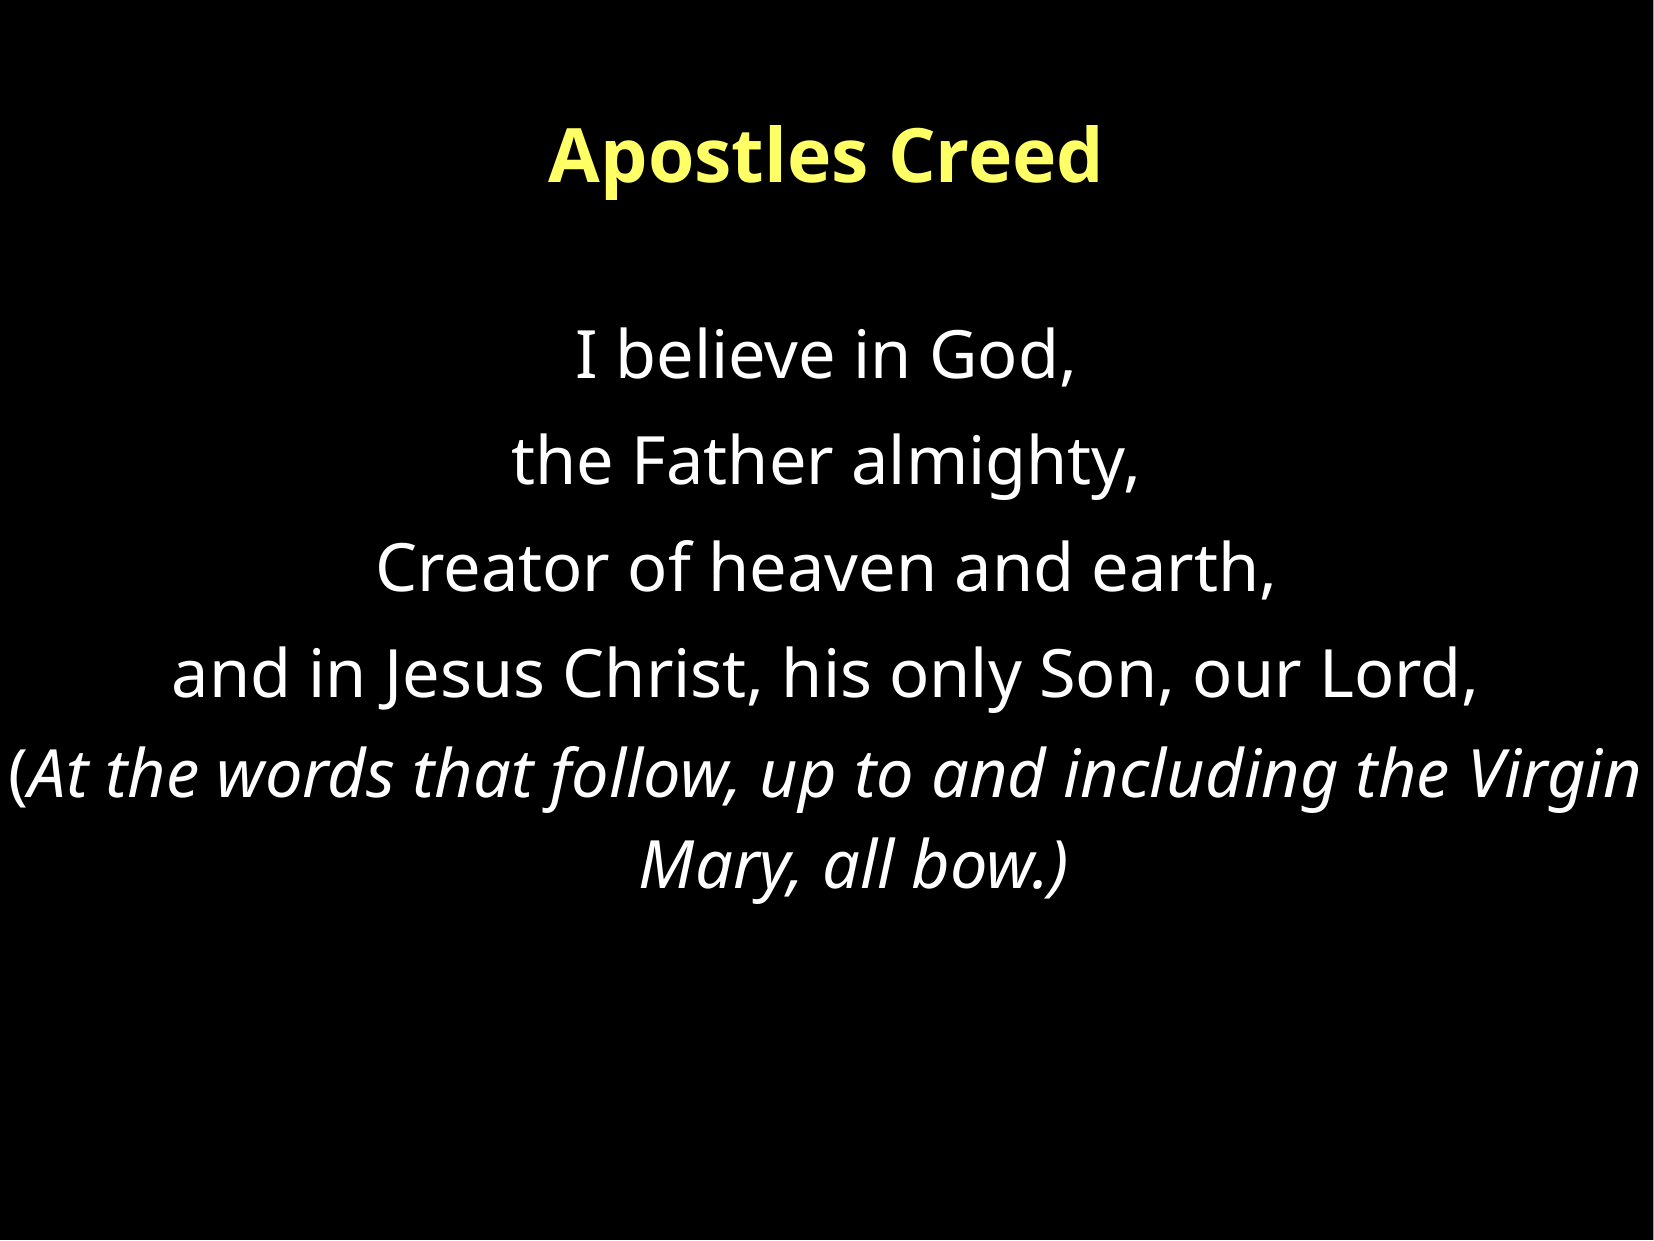

# Apostles Creed
I believe in God,
the Father almighty,
Creator of heaven and earth,
and in Jesus Christ, his only Son, our Lord,
(At the words that follow, up to and including the Virgin Mary, all bow.)